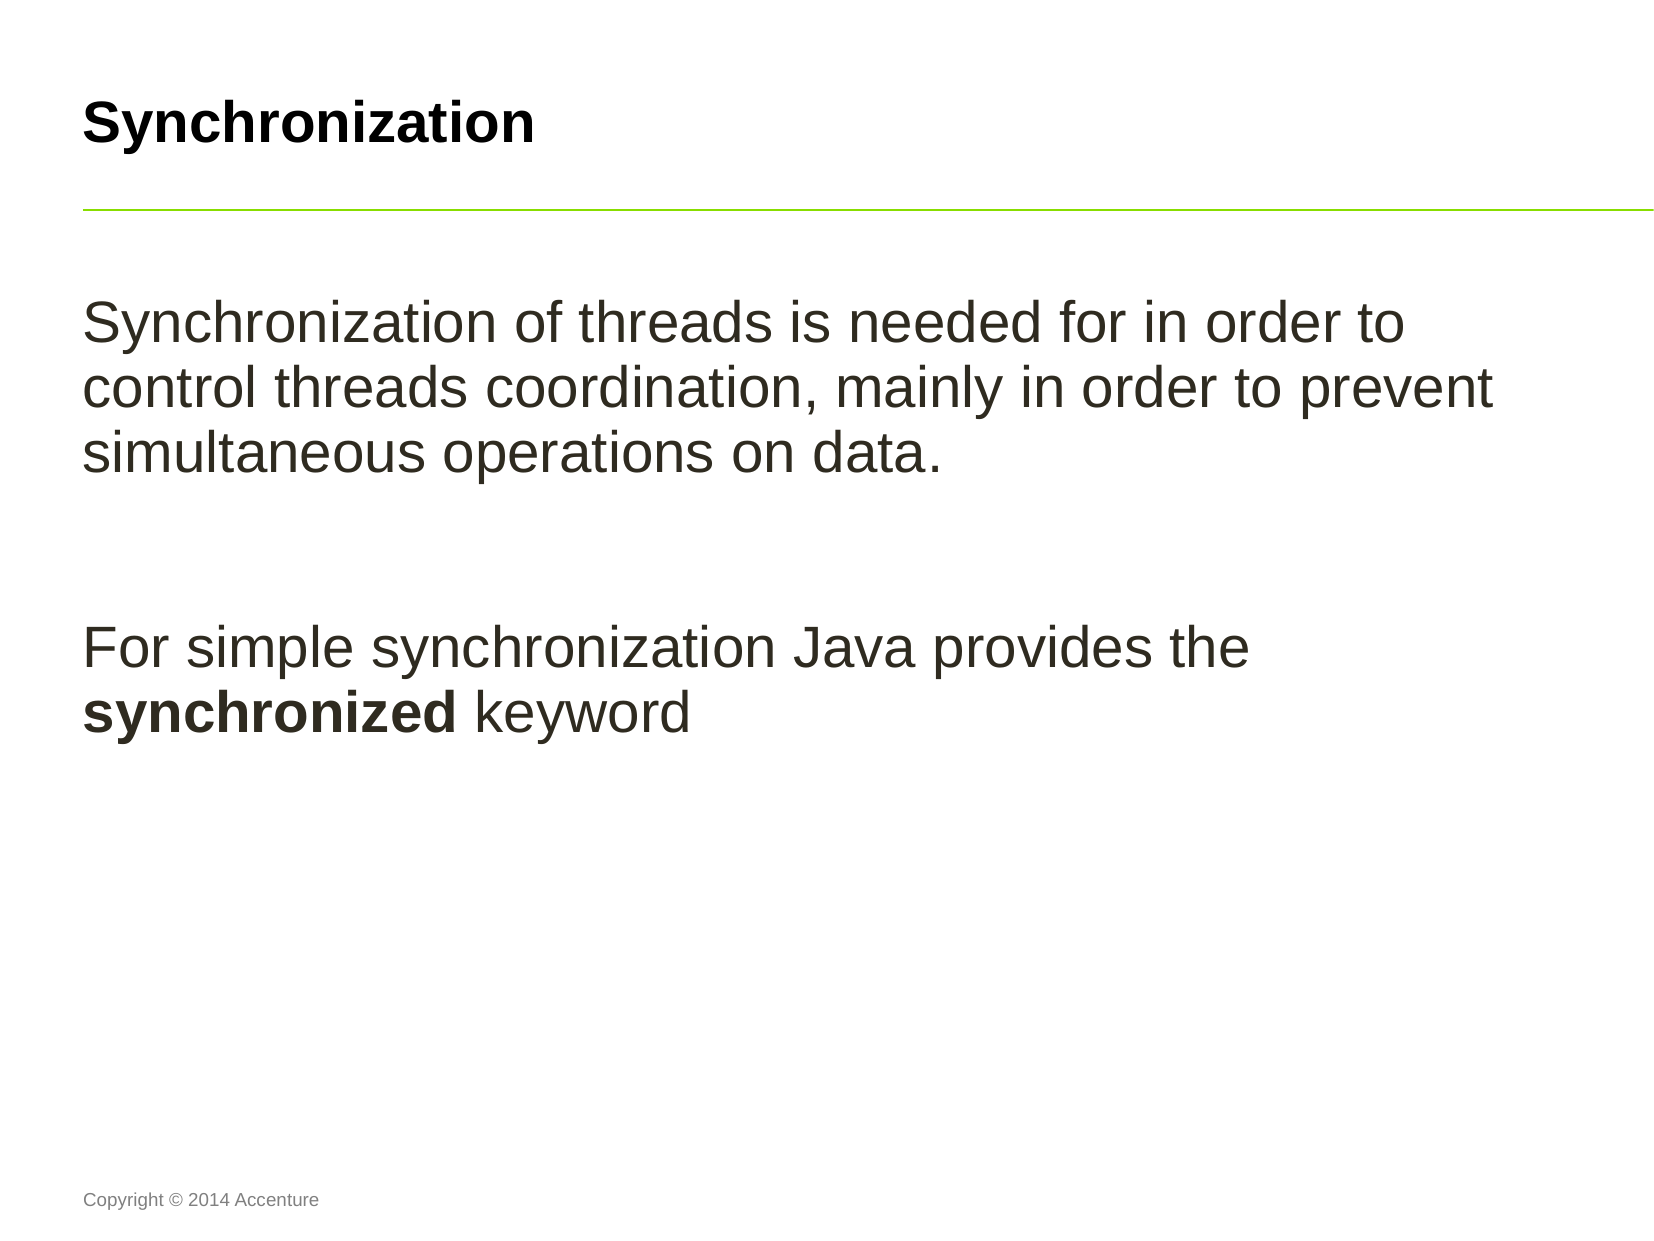

# Synchronization
Synchronization of threads is needed for in order to control threads coordination, mainly in order to prevent simultaneous operations on data.
For simple synchronization Java provides the synchronized keyword